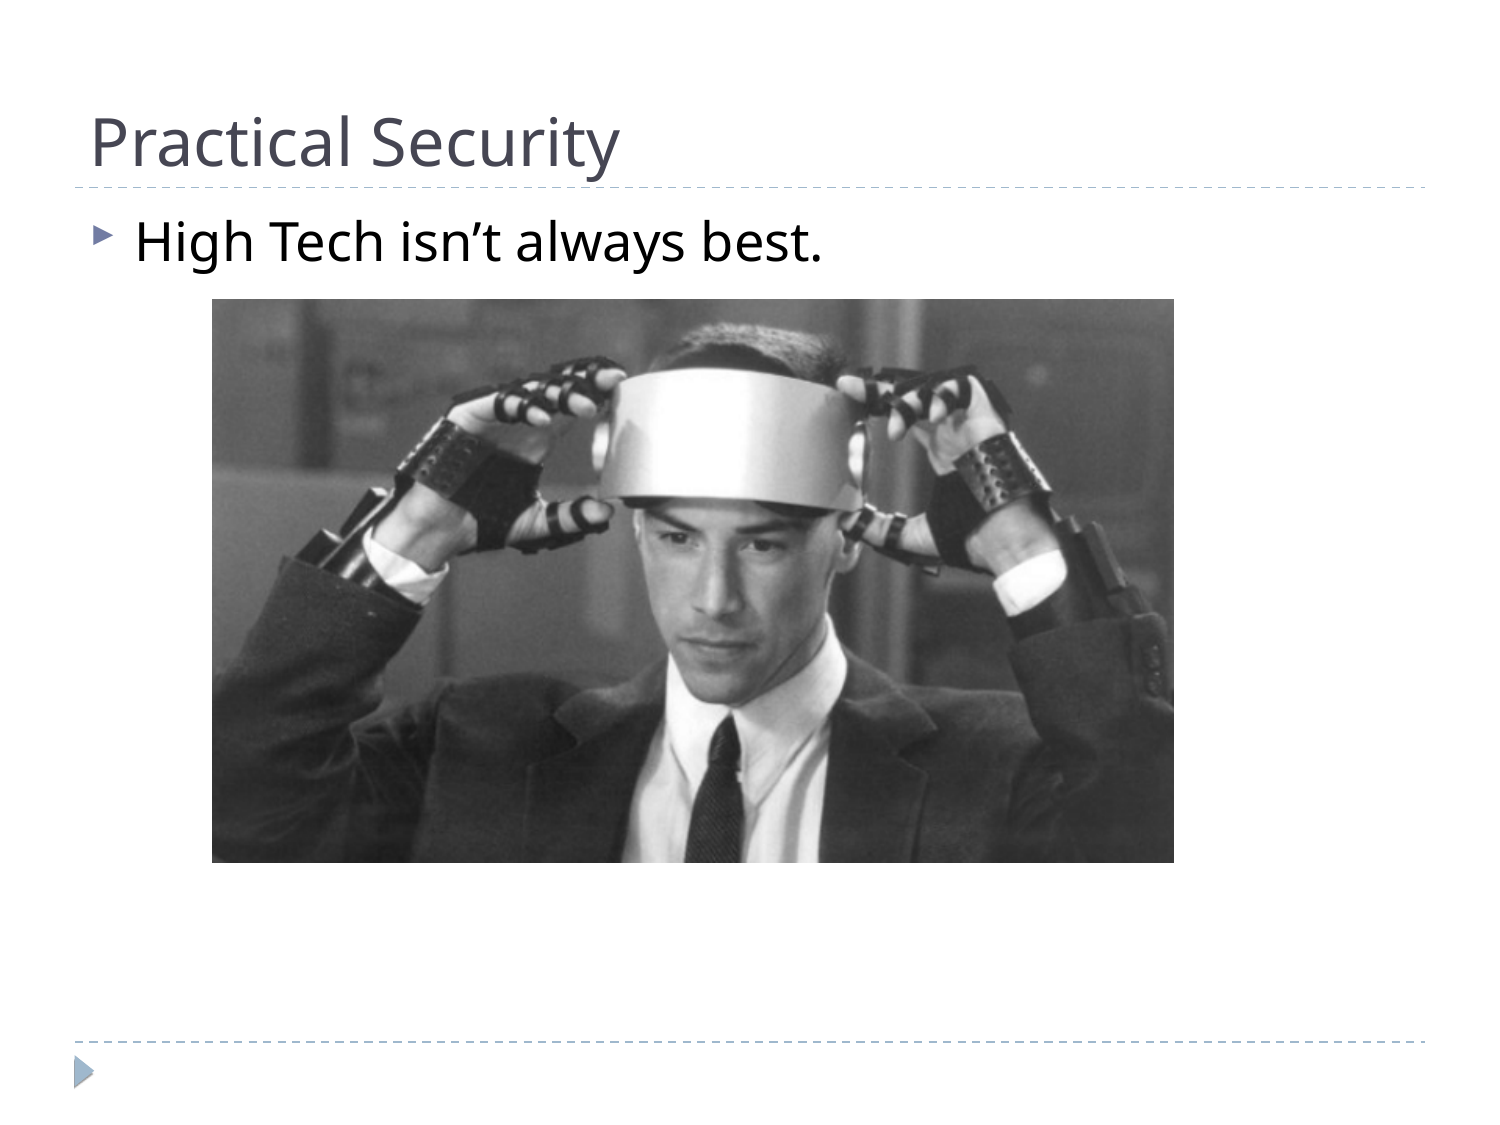

# Practical Security
High Tech isn’t always best.